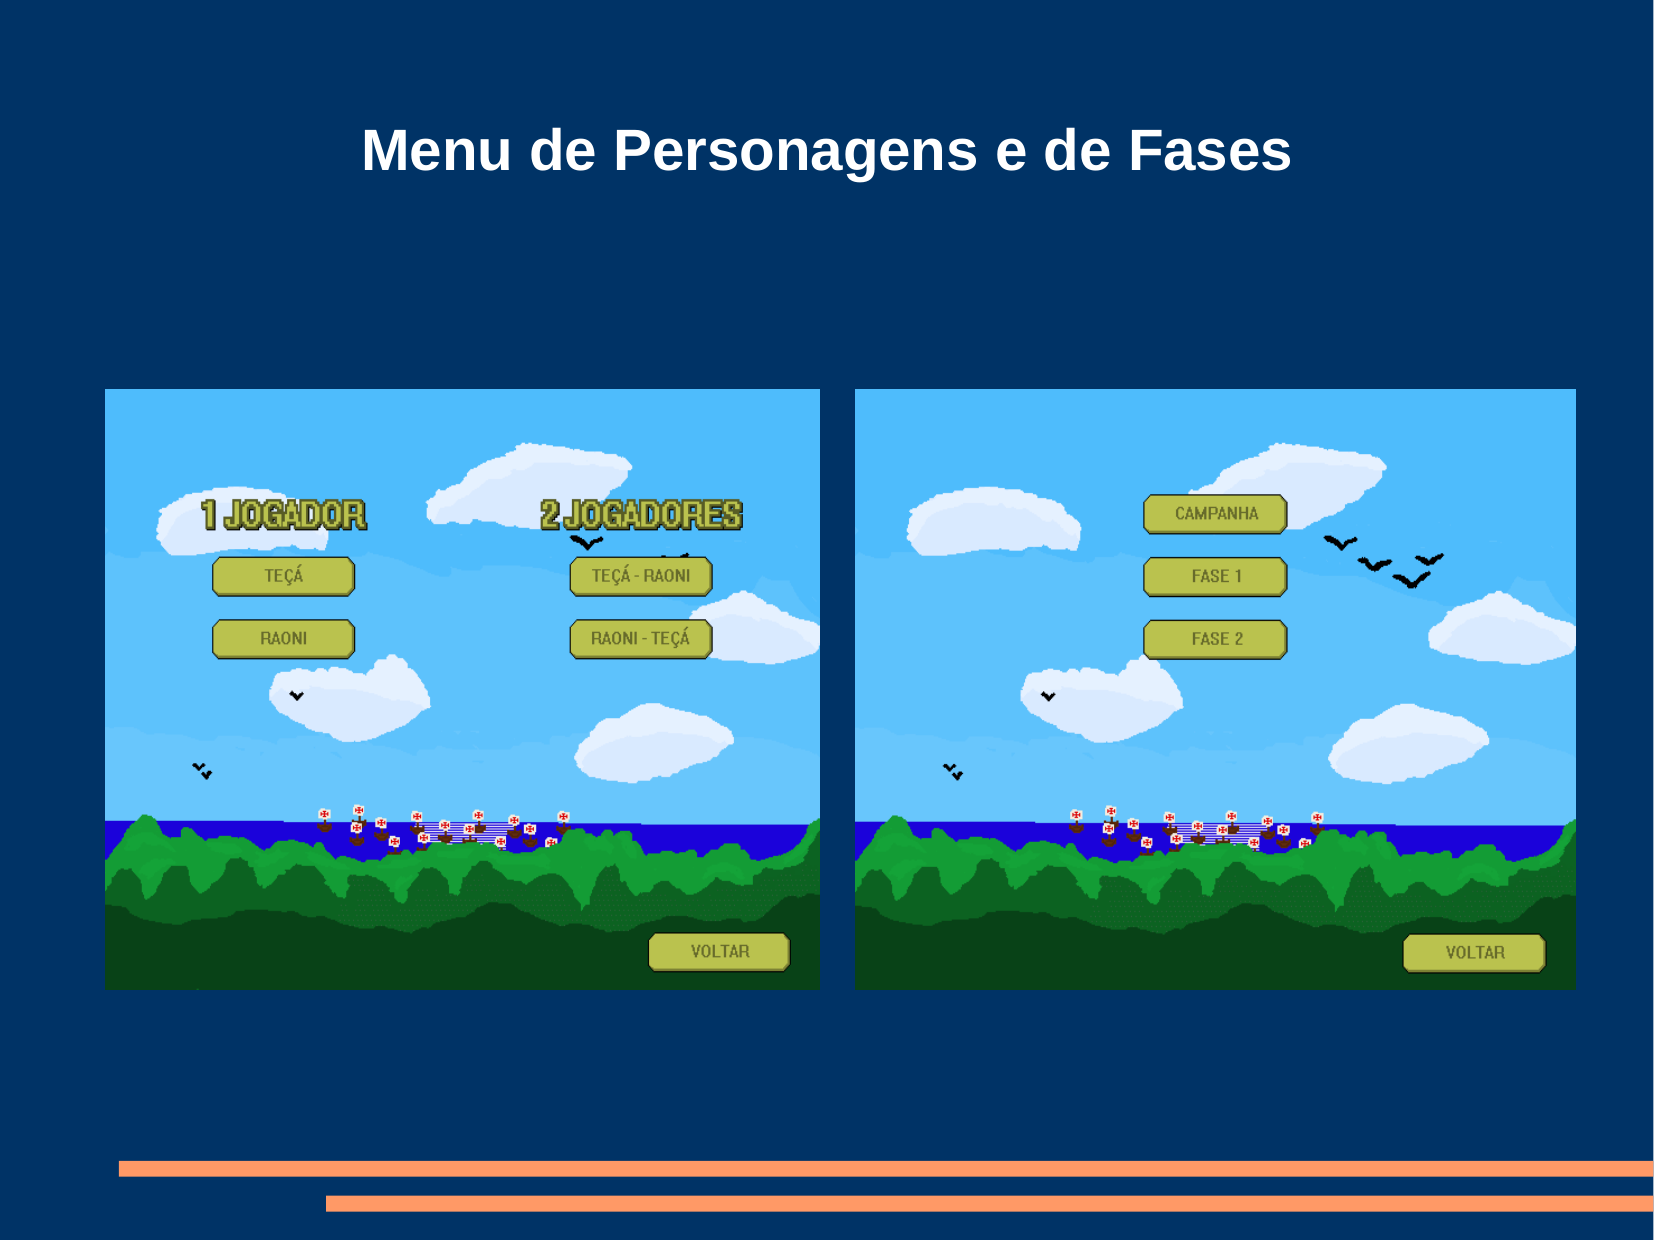

# Menu de Personagens e de Fases